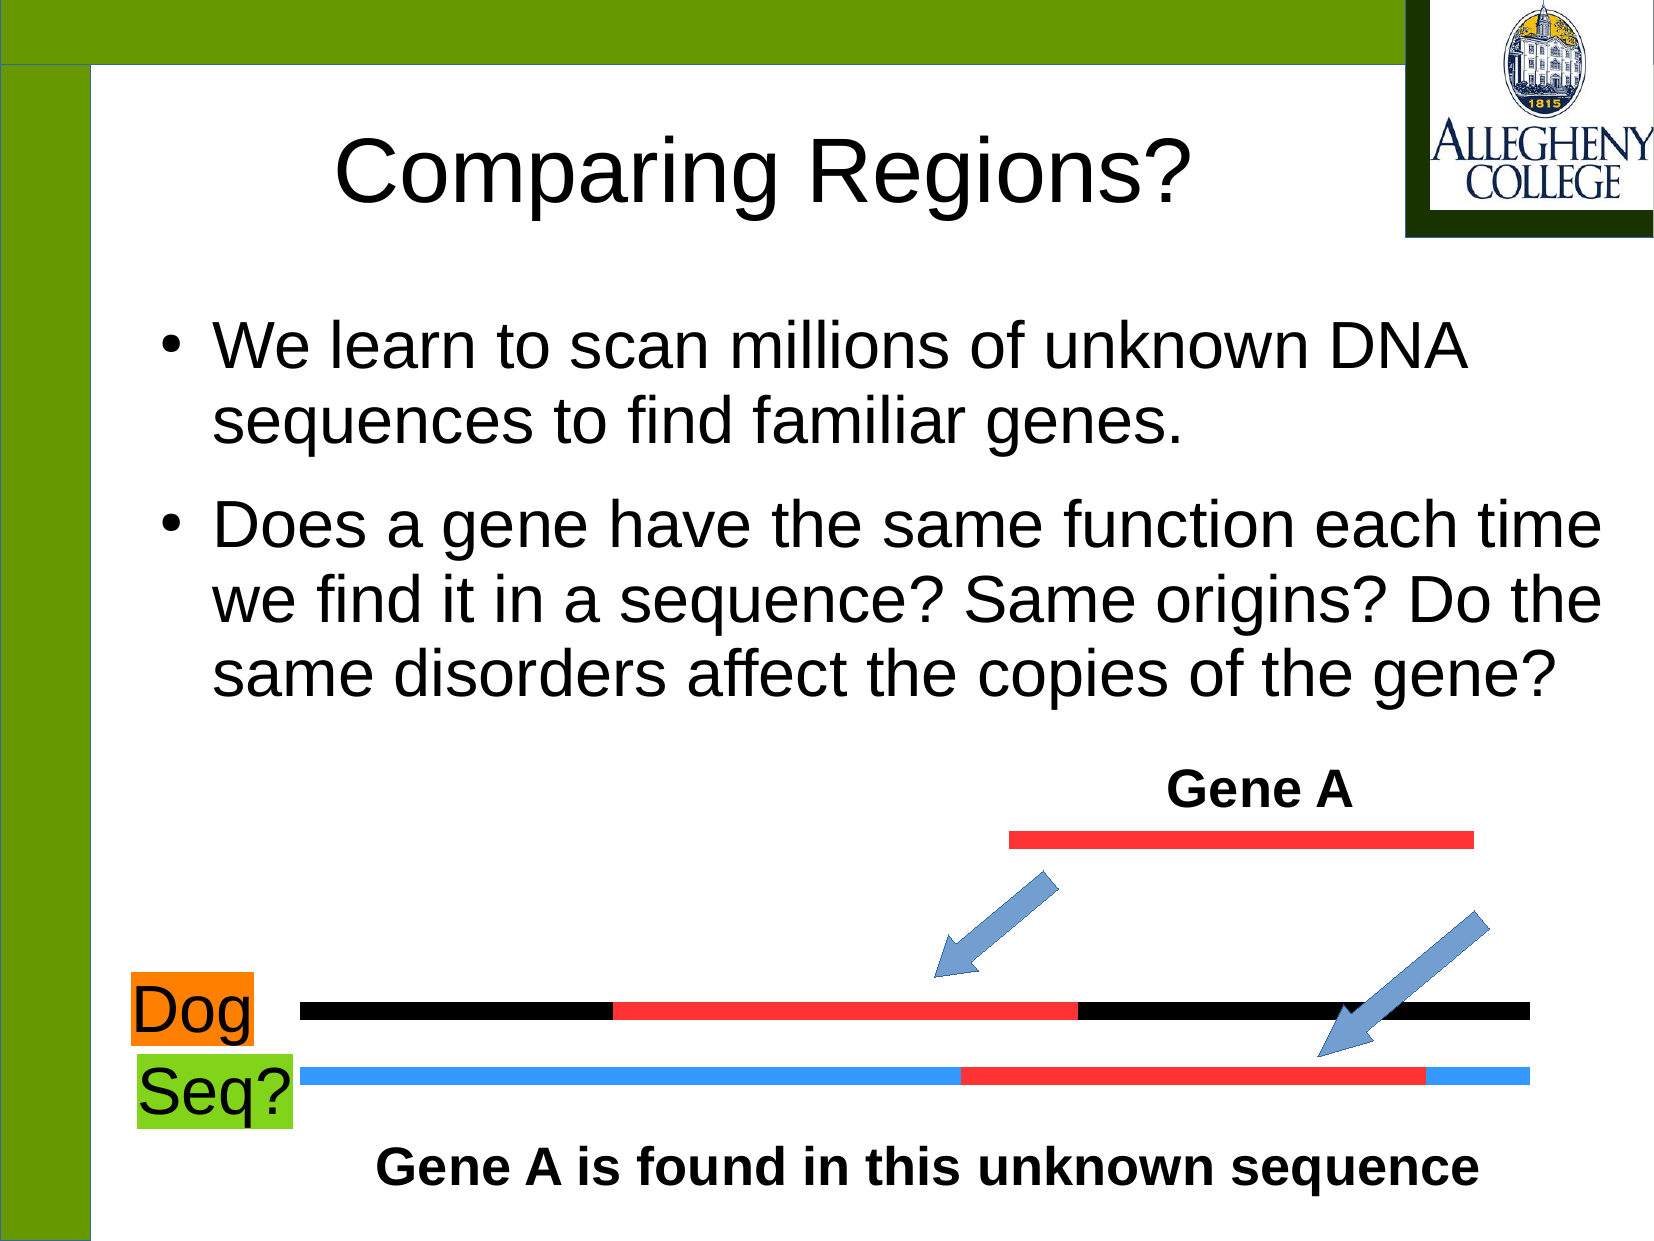

# Comparing Regions?
We learn to scan millions of unknown DNA sequences to find familiar genes.
Does a gene have the same function each time we find it in a sequence? Same origins? Do the same disorders affect the copies of the gene?
Gene A
Dog
Seq?
Gene A is found in this unknown sequence